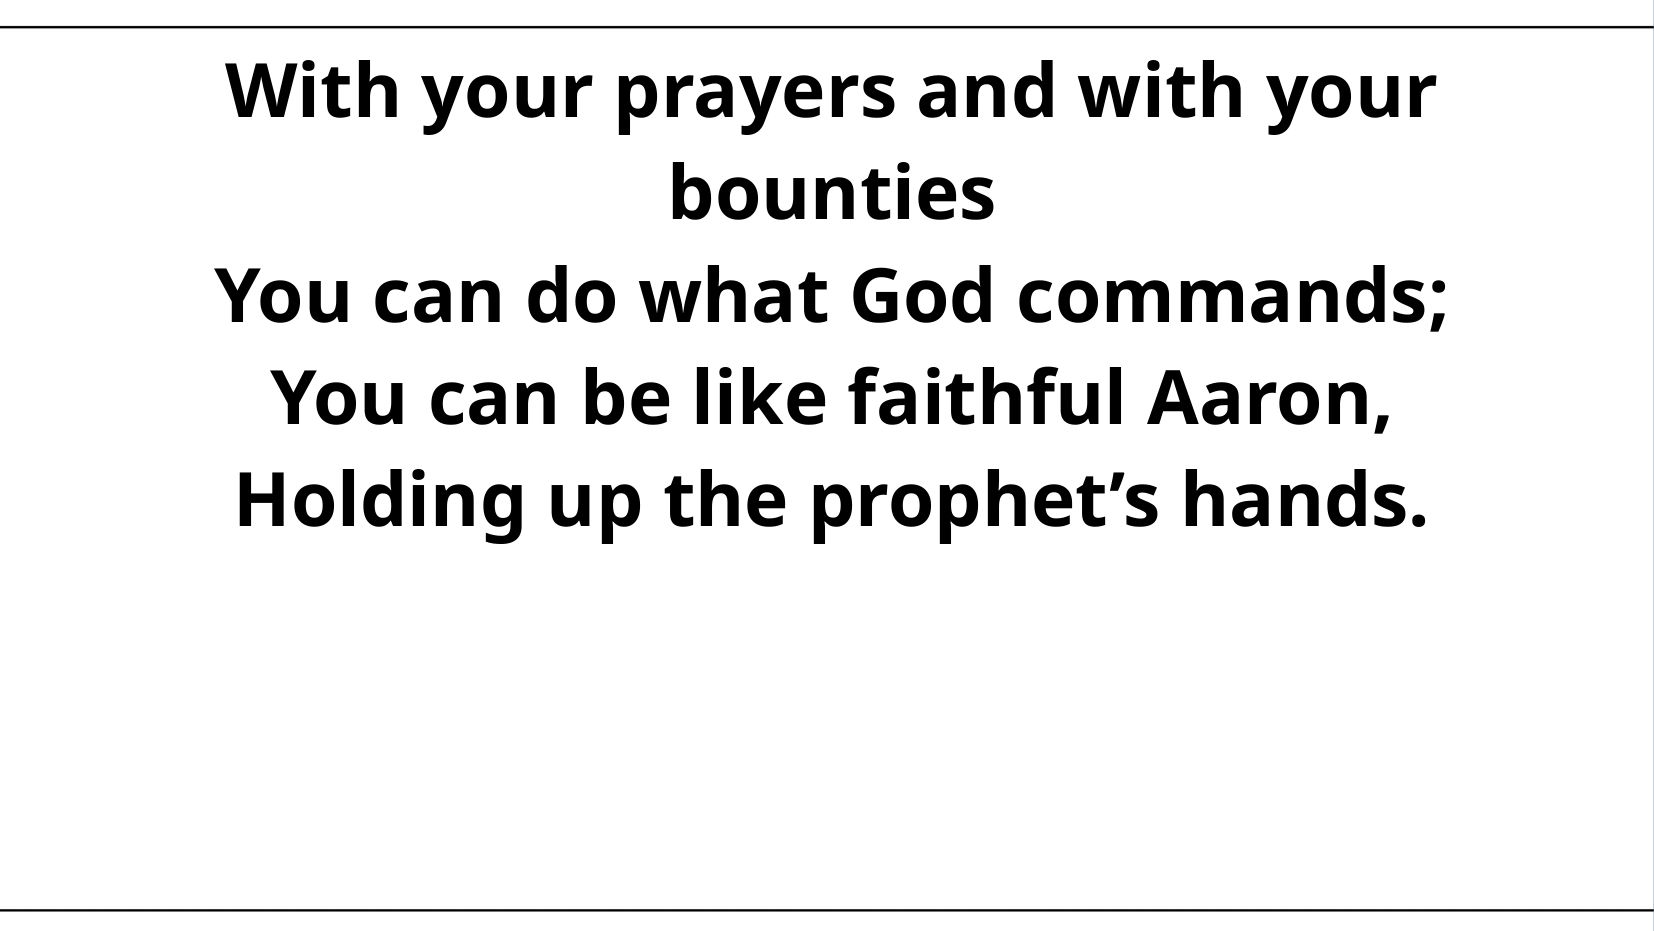

With your prayers and with your bounties
You can do what God commands;
You can be like faithful Aaron,
Holding up the prophet’s hands.